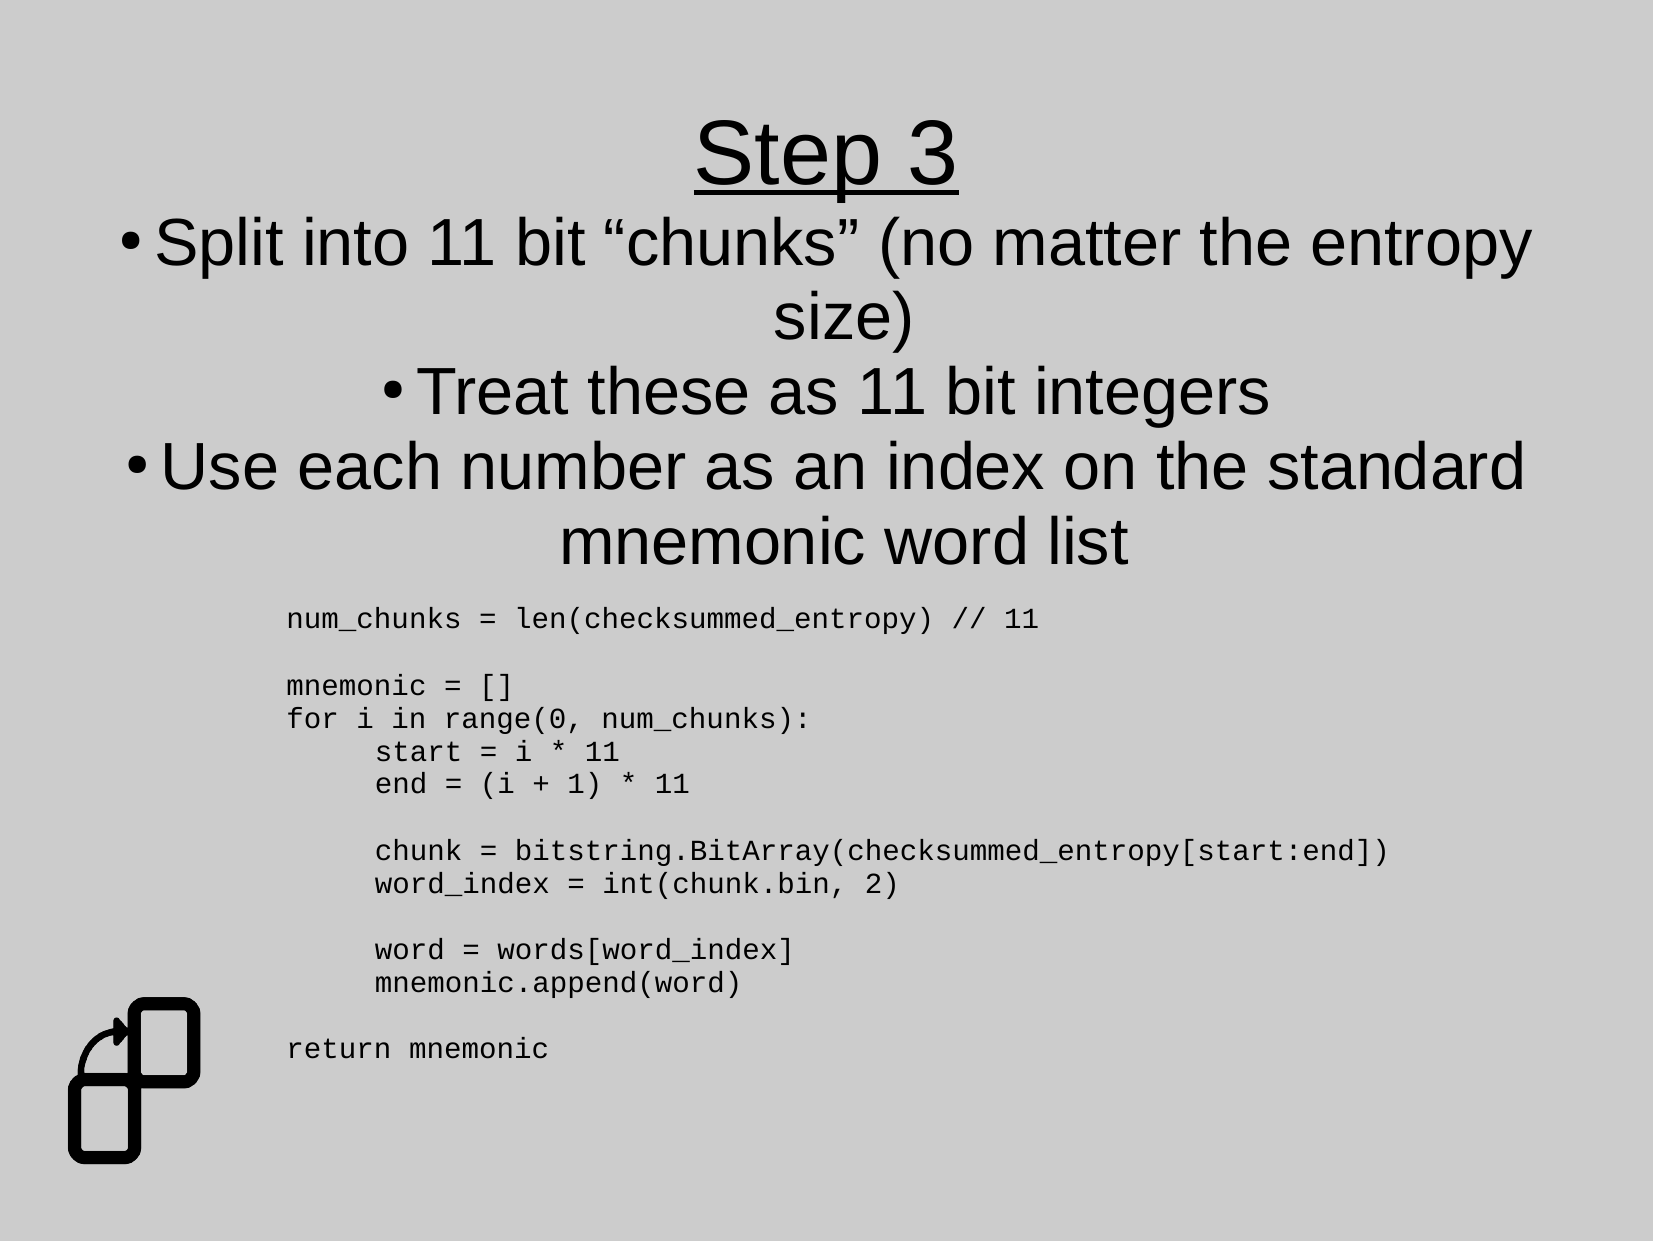

# Step 3
Split into 11 bit “chunks” (no matter the entropy size)
Treat these as 11 bit integers
Use each number as an index on the standard mnemonic word list
	num_chunks = len(checksummed_entropy) // 11
	mnemonic = []
	for i in range(0, num_chunks):
			start = i * 11
			end = (i + 1) * 11
			chunk = bitstring.BitArray(checksummed_entropy[start:end])
			word_index = int(chunk.bin, 2)
			word = words[word_index]
			mnemonic.append(word)
	return mnemonic